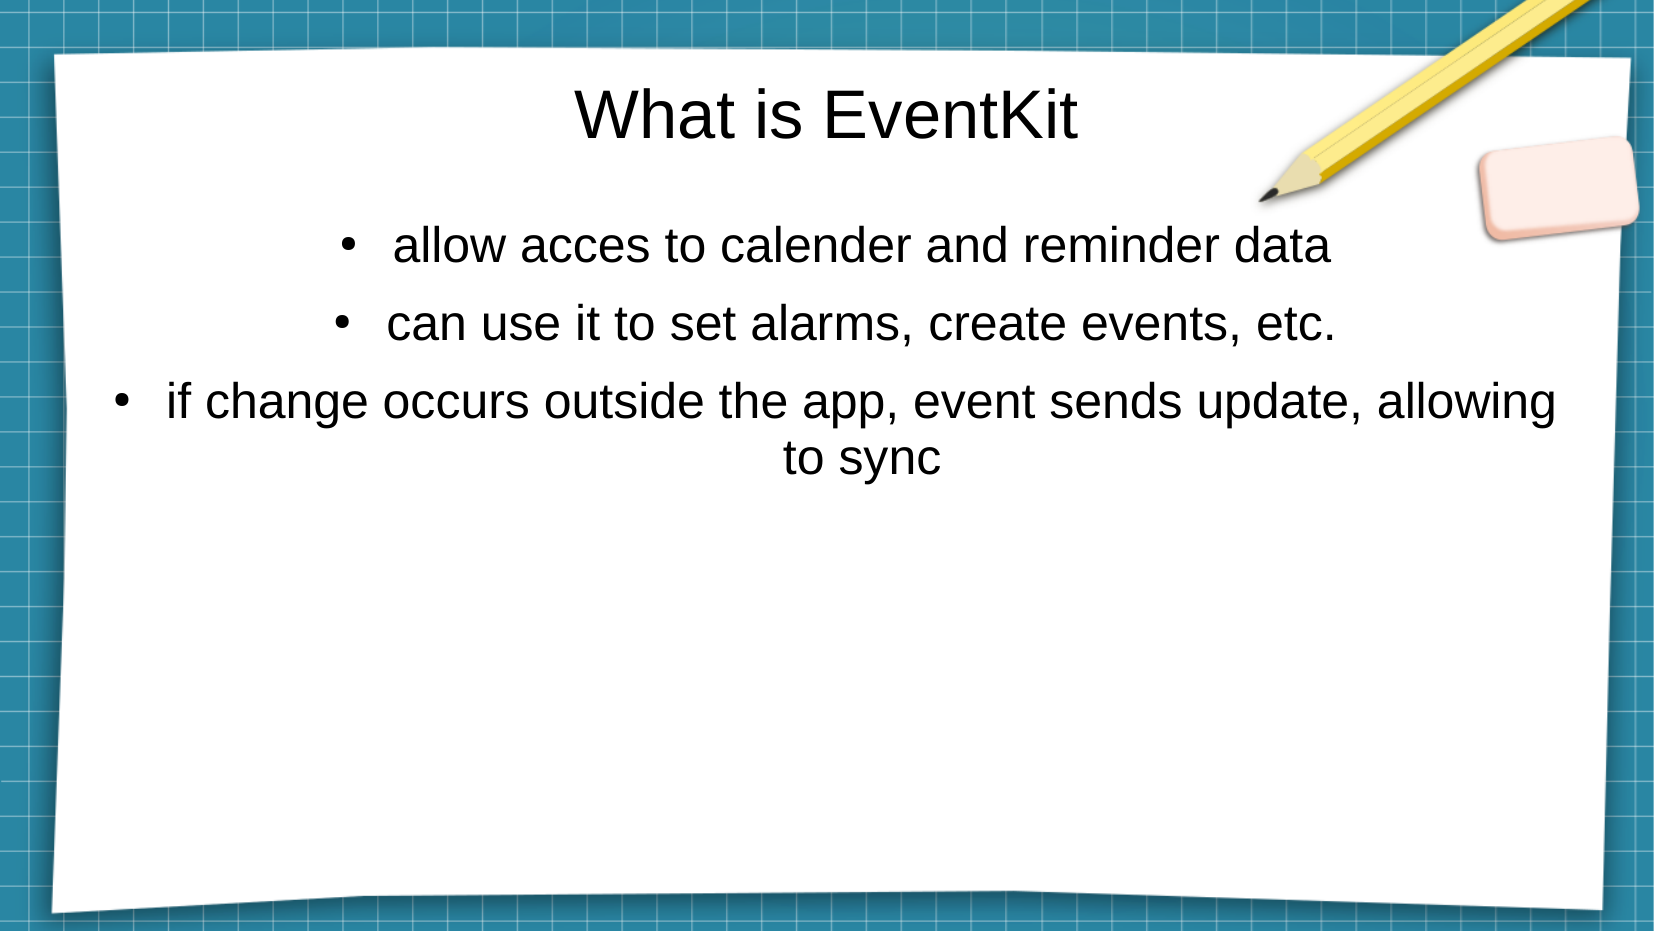

# What is EventKit
allow acces to calender and reminder data
can use it to set alarms, create events, etc.
if change occurs outside the app, event sends update, allowing to sync